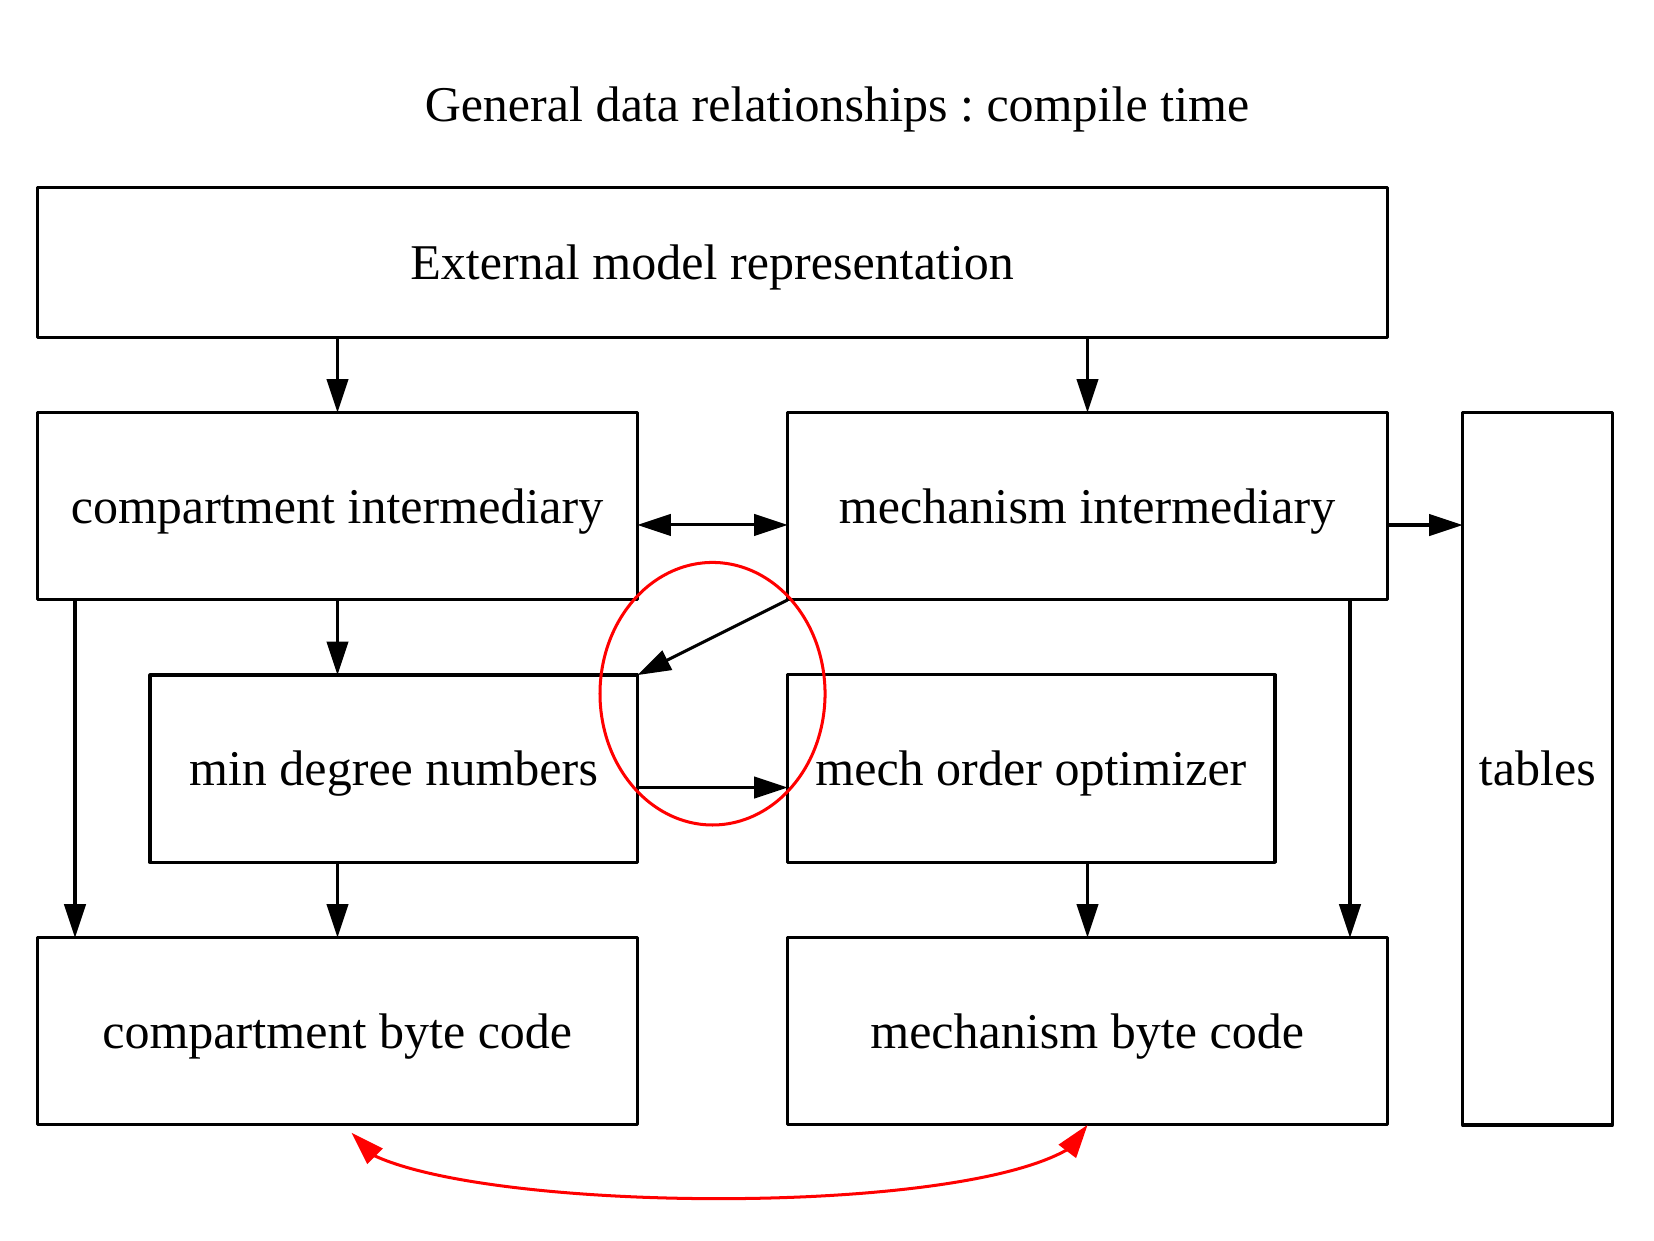

General data relationships : compile time
External model representation
compartment intermediary
mechanism intermediary
tables
mech order optimizer
min degree numbers
compartment byte code
mechanism byte code